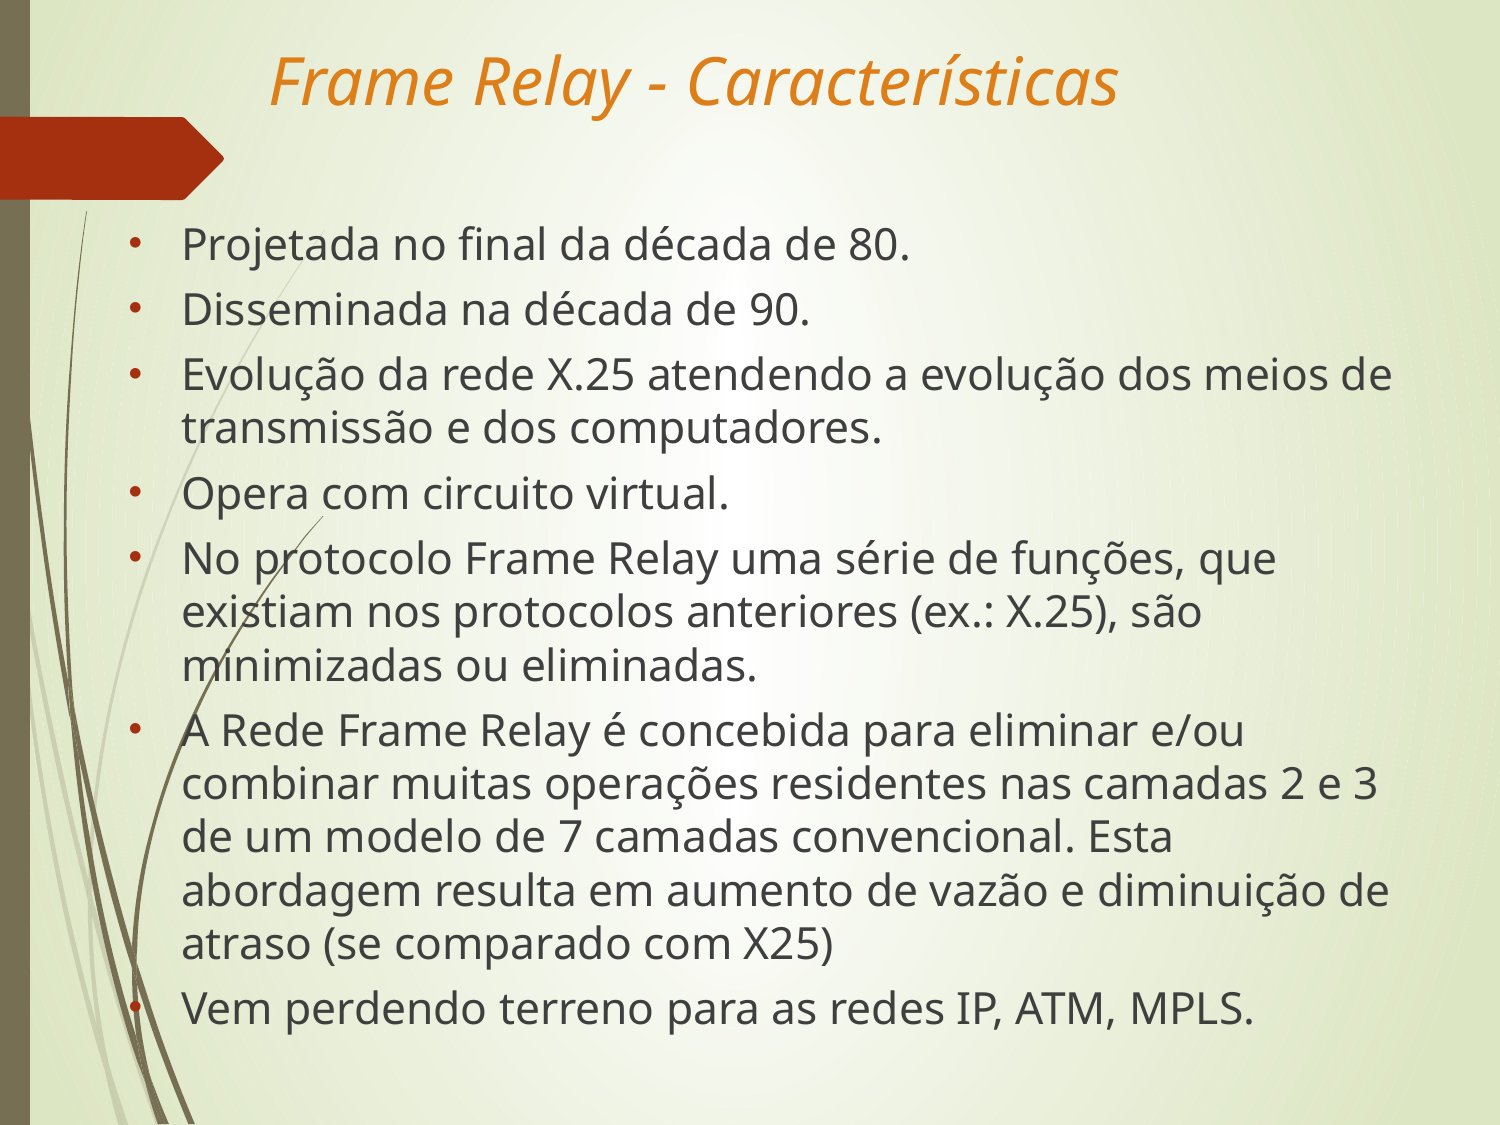

Frame Relay - Características
# Projetada no final da década de 80.
Disseminada na década de 90.
Evolução da rede X.25 atendendo a evolução dos meios de transmissão e dos computadores.
Opera com circuito virtual.
No protocolo Frame Relay uma série de funções, que existiam nos protocolos anteriores (ex.: X.25), são minimizadas ou eliminadas.
A Rede Frame Relay é concebida para eliminar e/ou combinar muitas operações residentes nas camadas 2 e 3 de um modelo de 7 camadas convencional. Esta abordagem resulta em aumento de vazão e diminuição de atraso (se comparado com X25)
Vem perdendo terreno para as redes IP, ATM, MPLS.